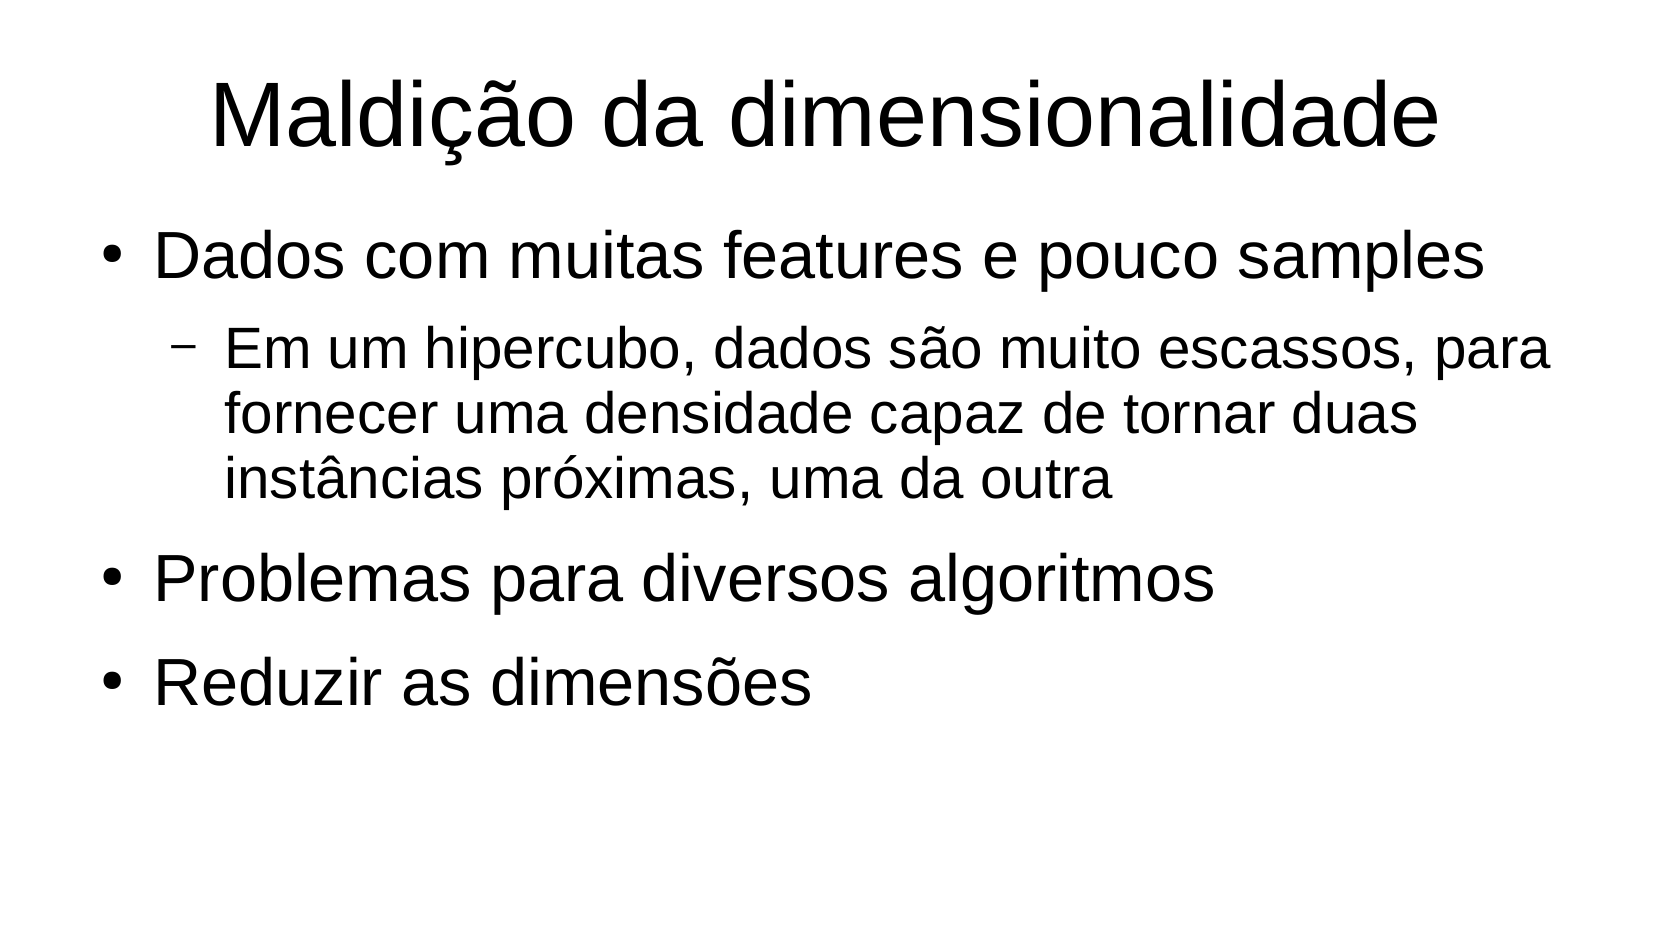

# Maldição da dimensionalidade
Dados com muitas features e pouco samples
Em um hipercubo, dados são muito escassos, para fornecer uma densidade capaz de tornar duas instâncias próximas, uma da outra
Problemas para diversos algoritmos
Reduzir as dimensões